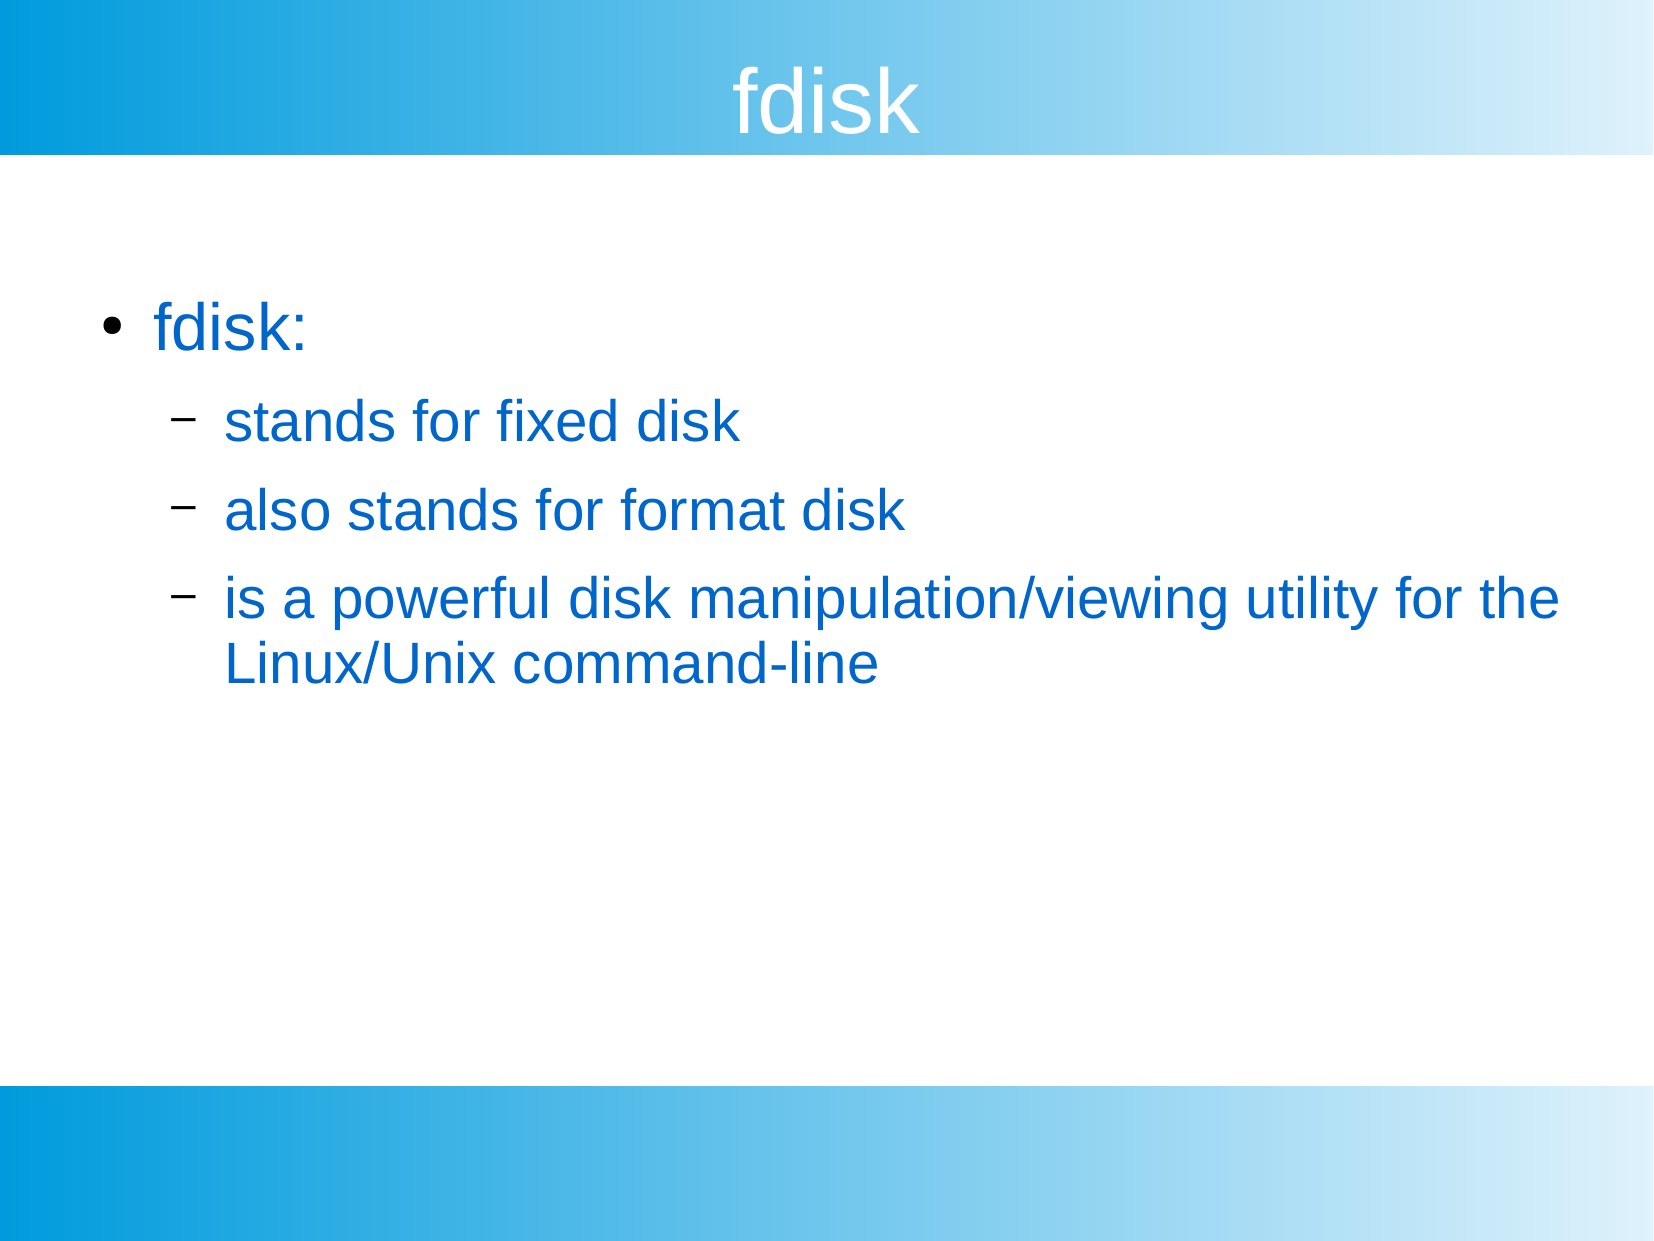

# fdisk
fdisk:
stands for fixed disk
also stands for format disk
is a powerful disk manipulation/viewing utility for the Linux/Unix command-line